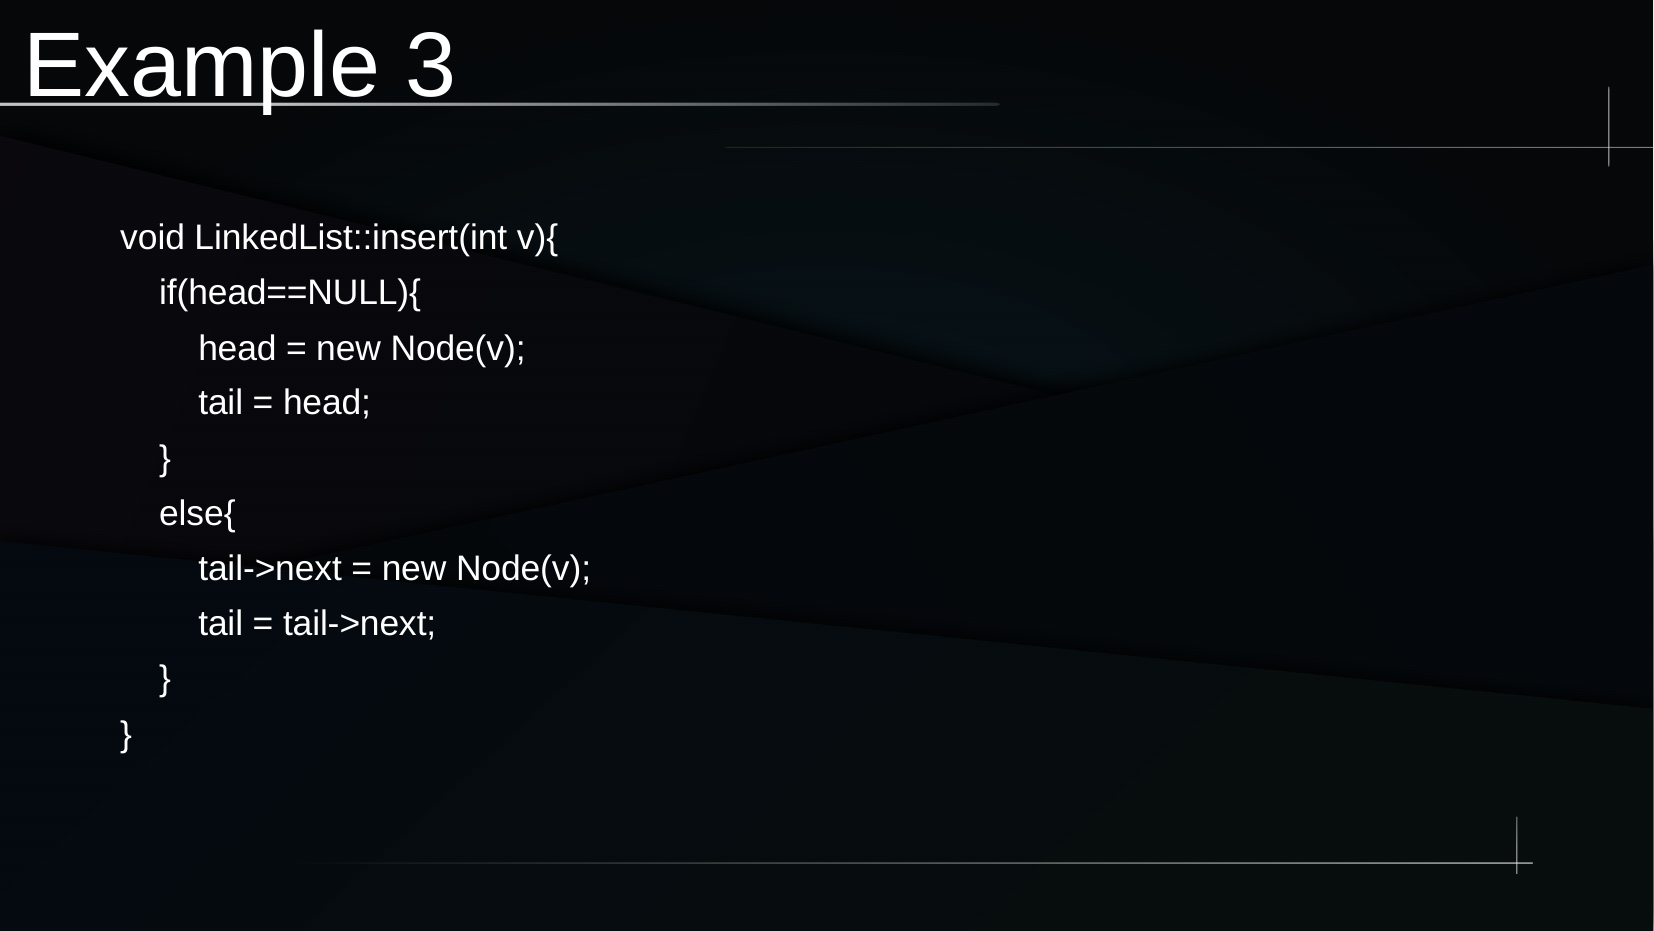

# Example 3
void LinkedList::insert(int v){
 if(head==NULL){
 head = new Node(v);
 tail = head;
 }
 else{
 tail->next = new Node(v);
 tail = tail->next;
 }
}